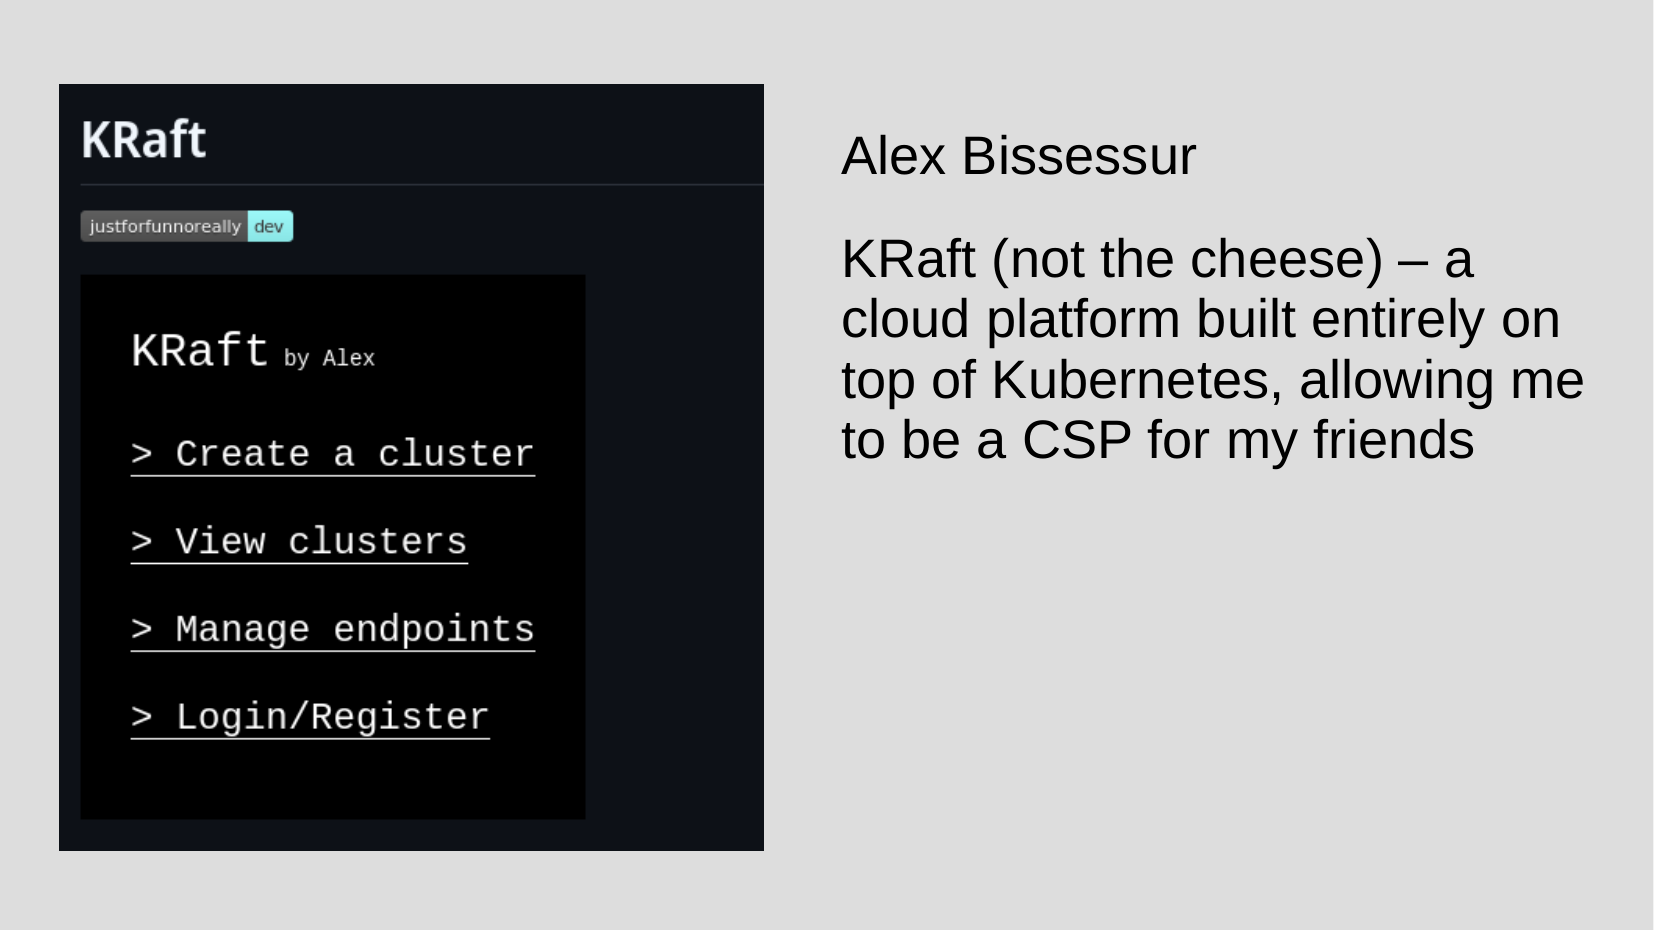

Alex Bissessur
KRaft (not the cheese) – a cloud platform built entirely on top of Kubernetes, allowing me to be a CSP for my friends